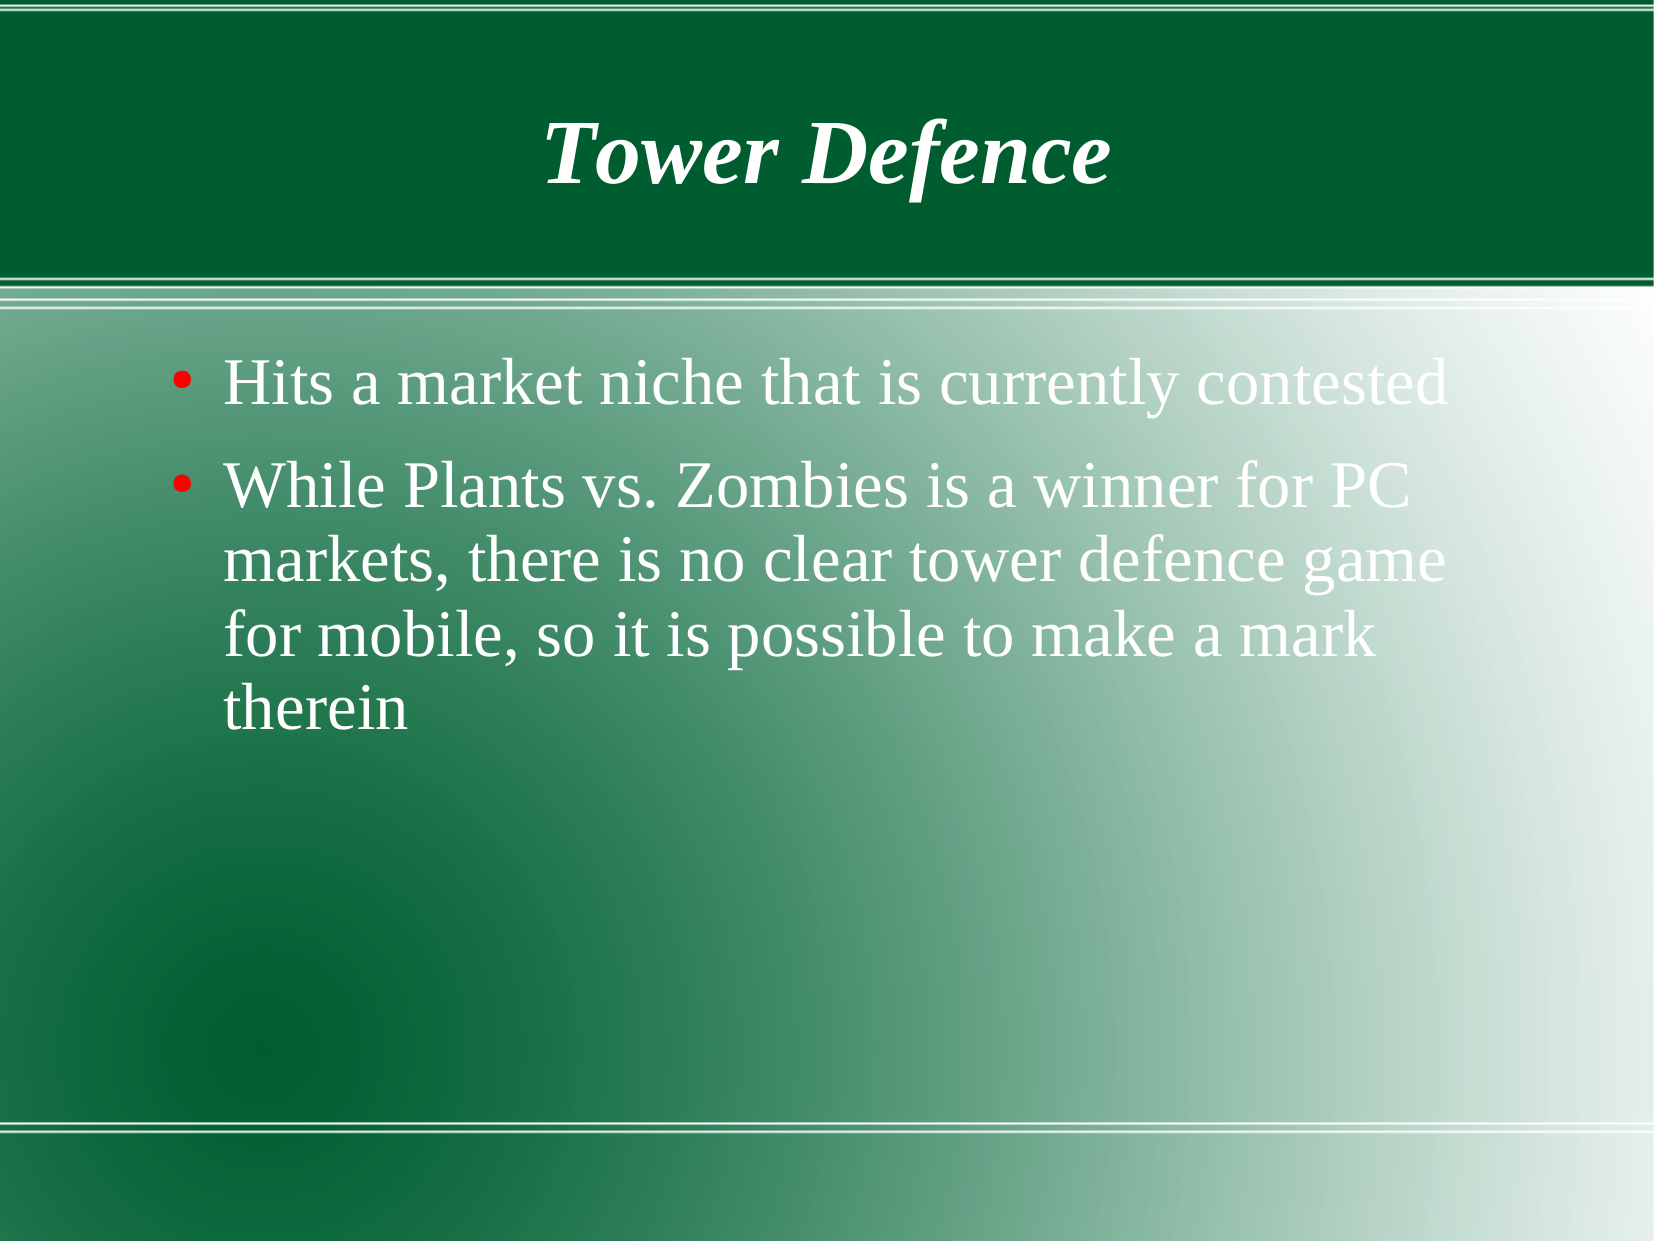

# Tower Defence
Hits a market niche that is currently contested
While Plants vs. Zombies is a winner for PC markets, there is no clear tower defence game for mobile, so it is possible to make a mark therein